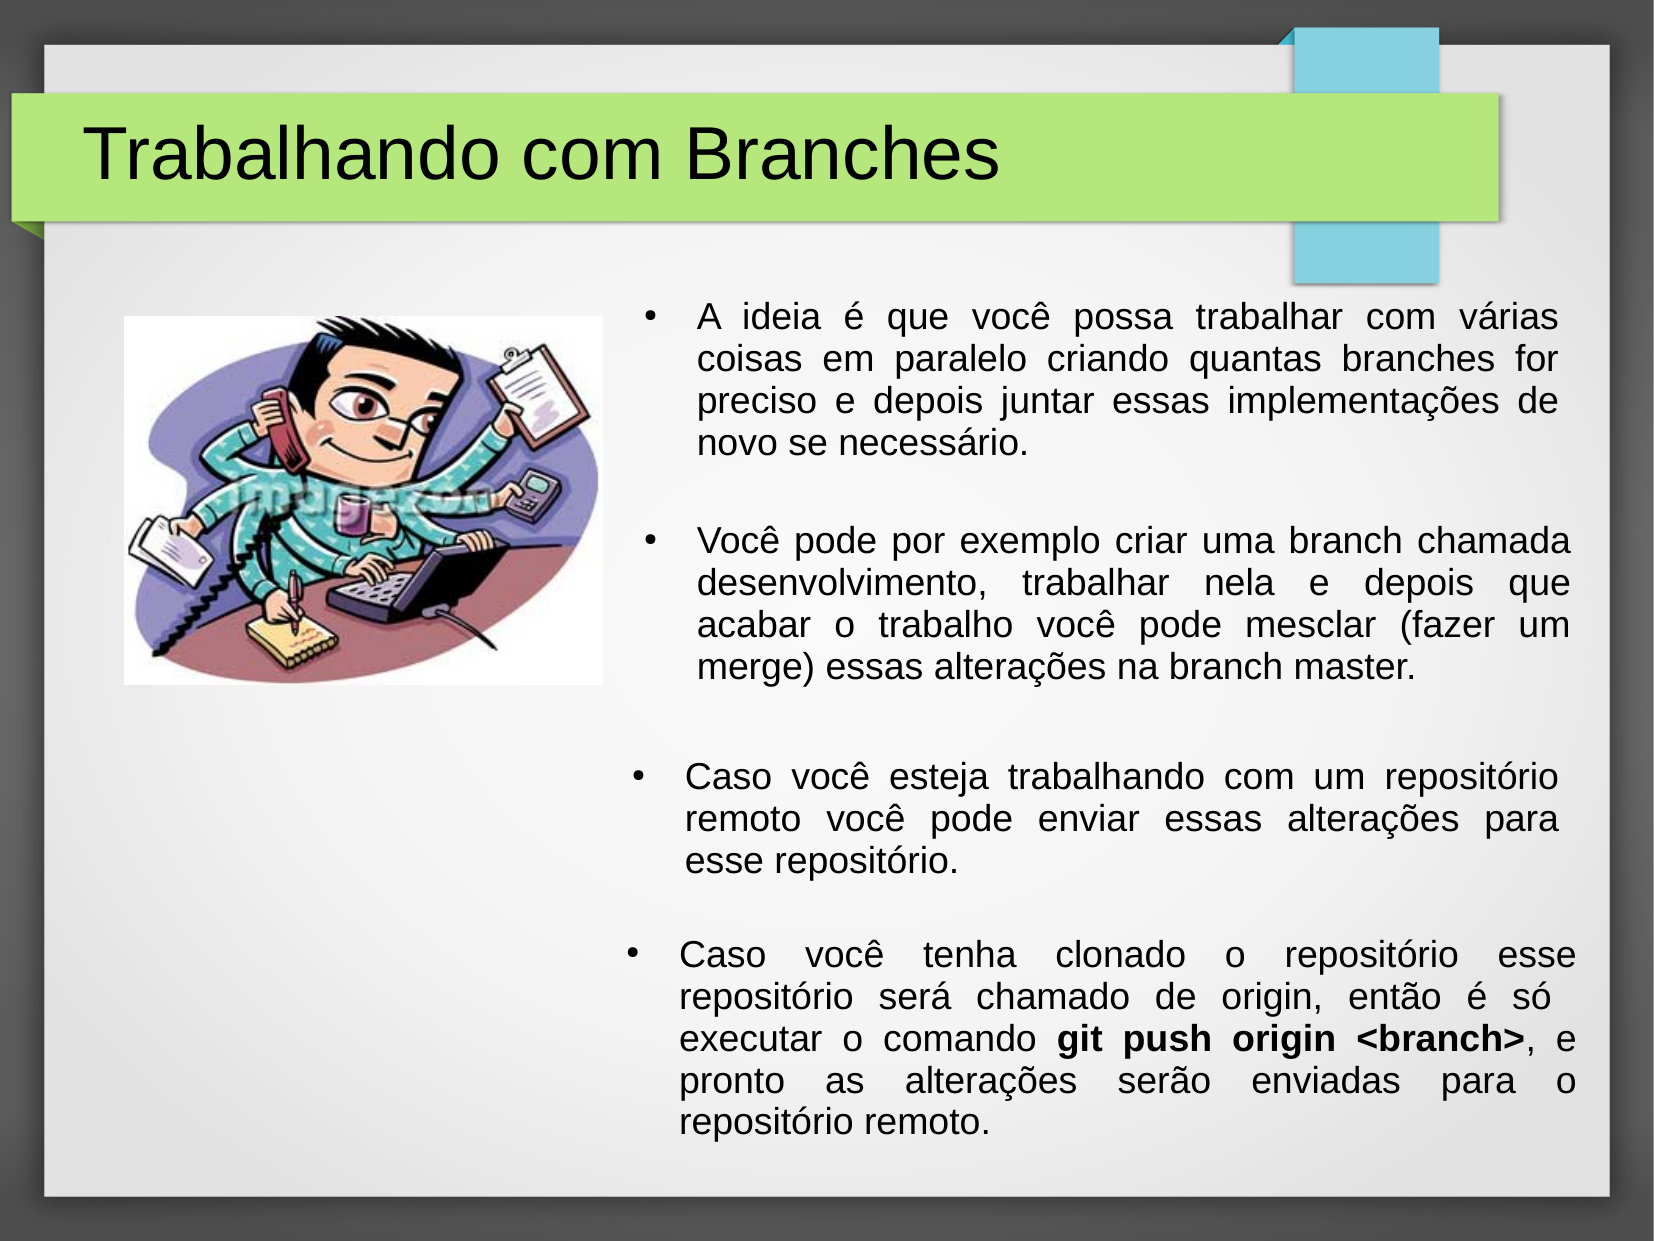

# Trabalhando com Branches
A ideia é que você possa trabalhar com várias coisas em paralelo criando quantas branches for preciso e depois juntar essas implementações de novo se necessário.
Você pode por exemplo criar uma branch chamada desenvolvimento, trabalhar nela e depois que acabar o trabalho você pode mesclar (fazer um merge) essas alterações na branch master.
Caso você esteja trabalhando com um repositório remoto você pode enviar essas alterações para esse repositório.
Caso você tenha clonado o repositório esse repositório será chamado de origin, então é só executar o comando git push origin <branch>, e pronto as alterações serão enviadas para o repositório remoto.